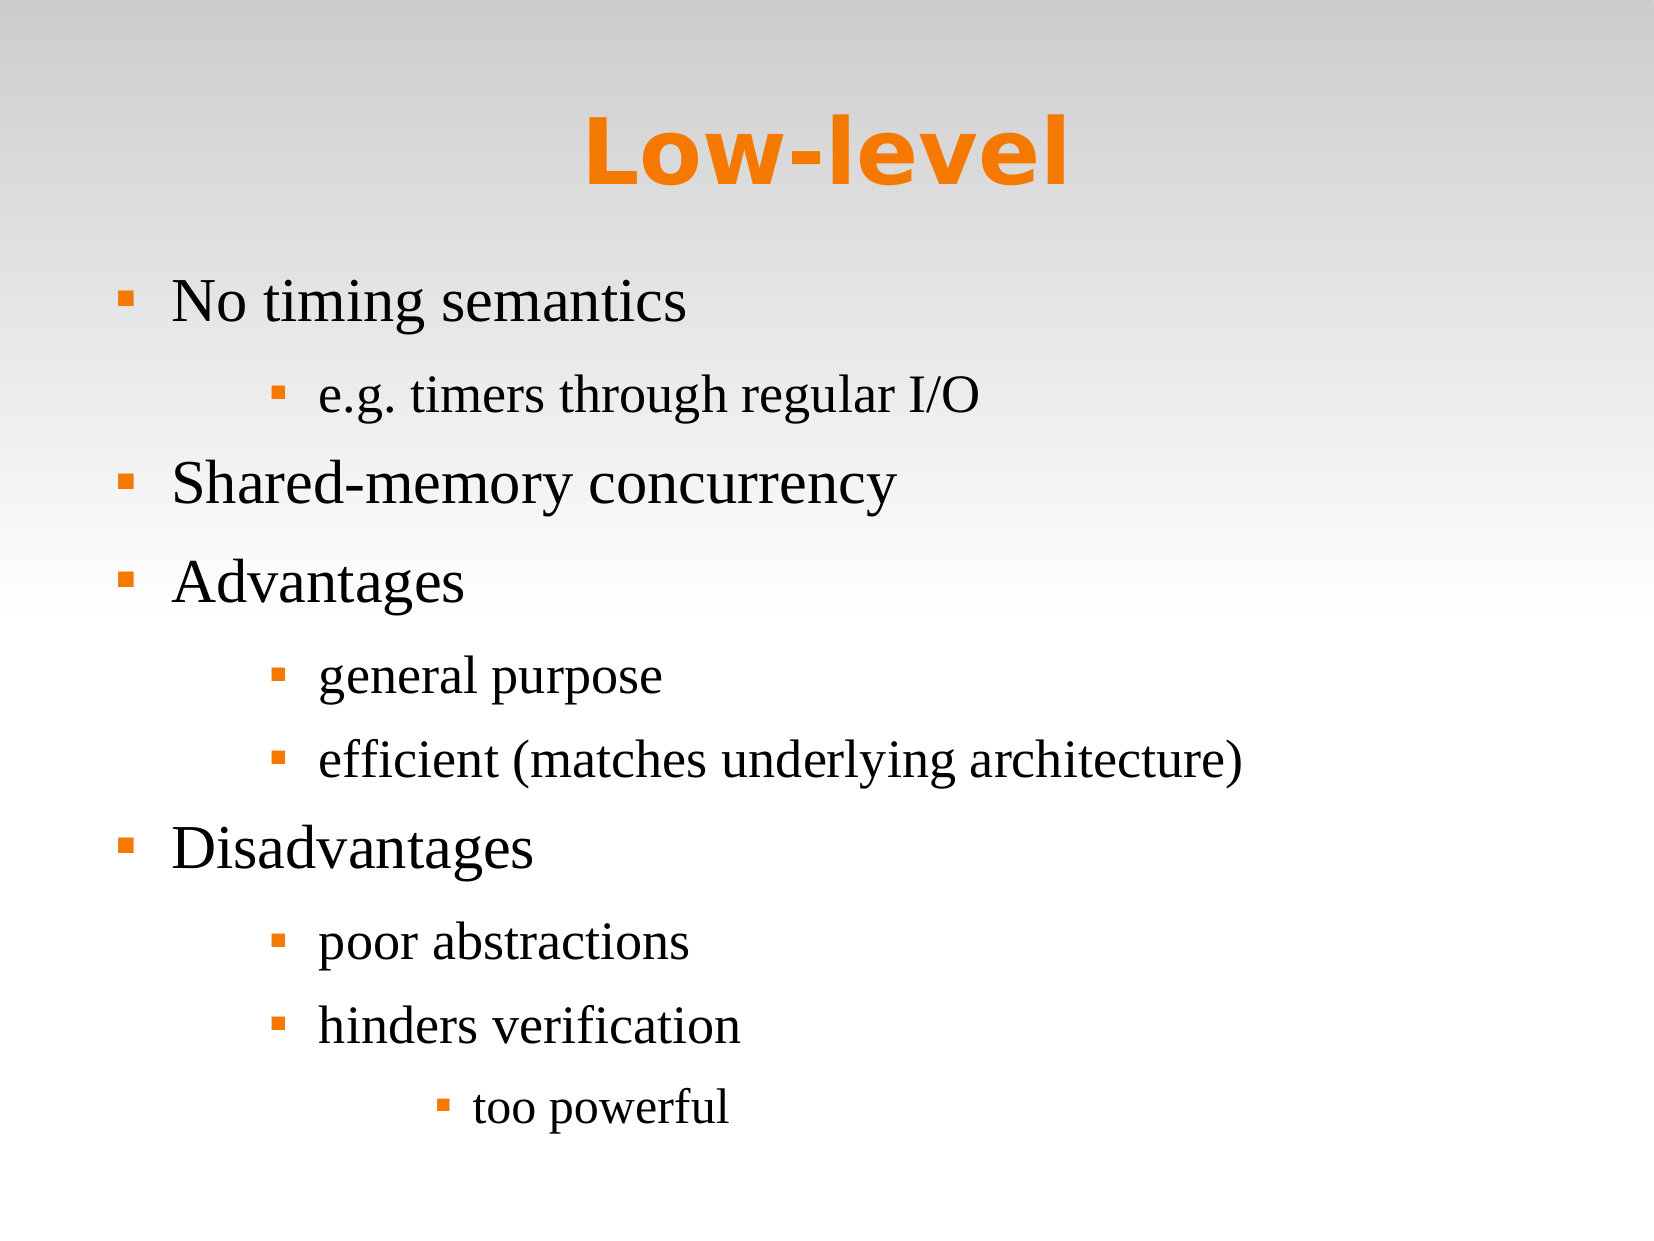

# Low-level
No timing semantics
e.g. timers through regular I/O
Shared-memory concurrency
Advantages
general purpose
efficient (matches underlying architecture)
Disadvantages
poor abstractions
hinders verification
too powerful